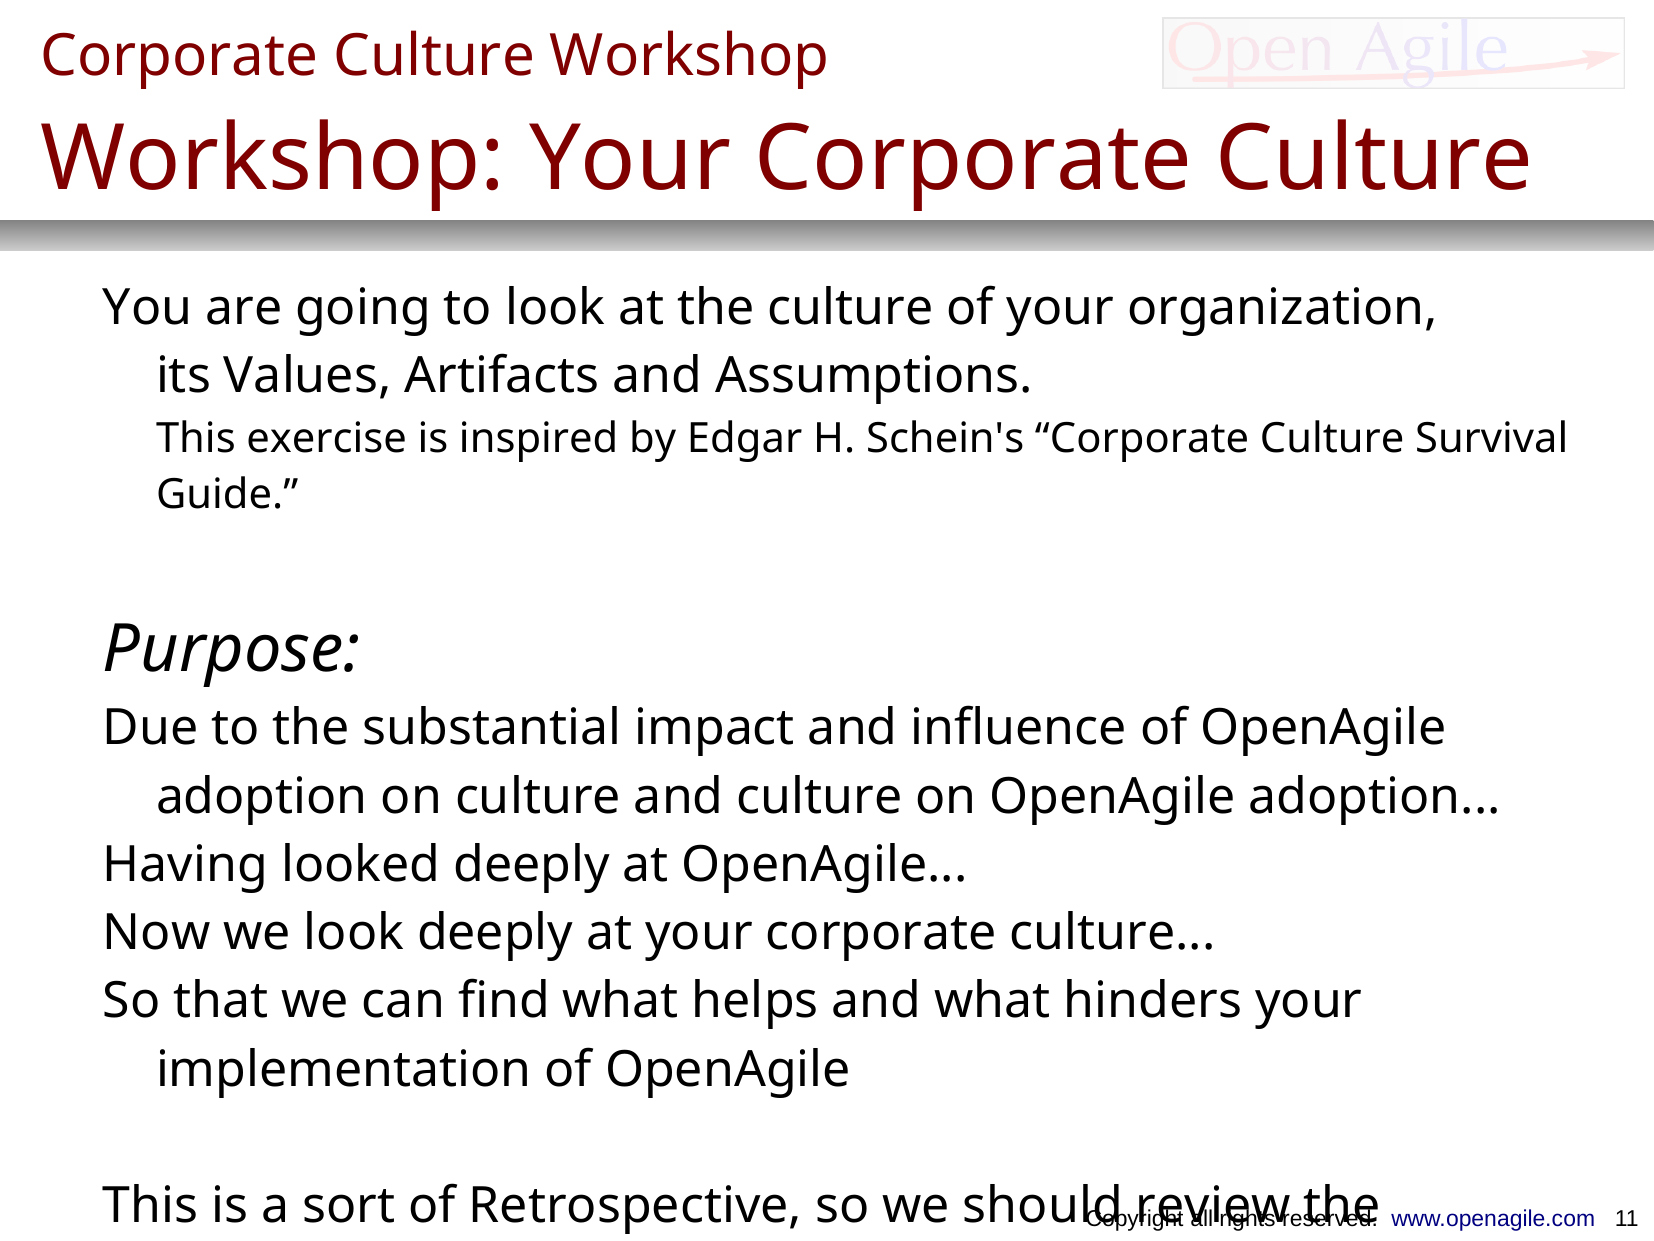

# Corporate Culture Workshop Workshop: Your Corporate Culture
You are going to look at the culture of your organization,
its Values, Artifacts and Assumptions.
This exercise is inspired by Edgar H. Schein's “Corporate Culture Survival Guide.”
Purpose:
Due to the substantial impact and influence of OpenAgile adoption on culture and culture on OpenAgile adoption...
Having looked deeply at OpenAgile...
Now we look deeply at your corporate culture...
So that we can find what helps and what hinders your implementation of OpenAgile
This is a sort of Retrospective, so we should review the
“Retrospective Prime Directive” www.retrospectives.com